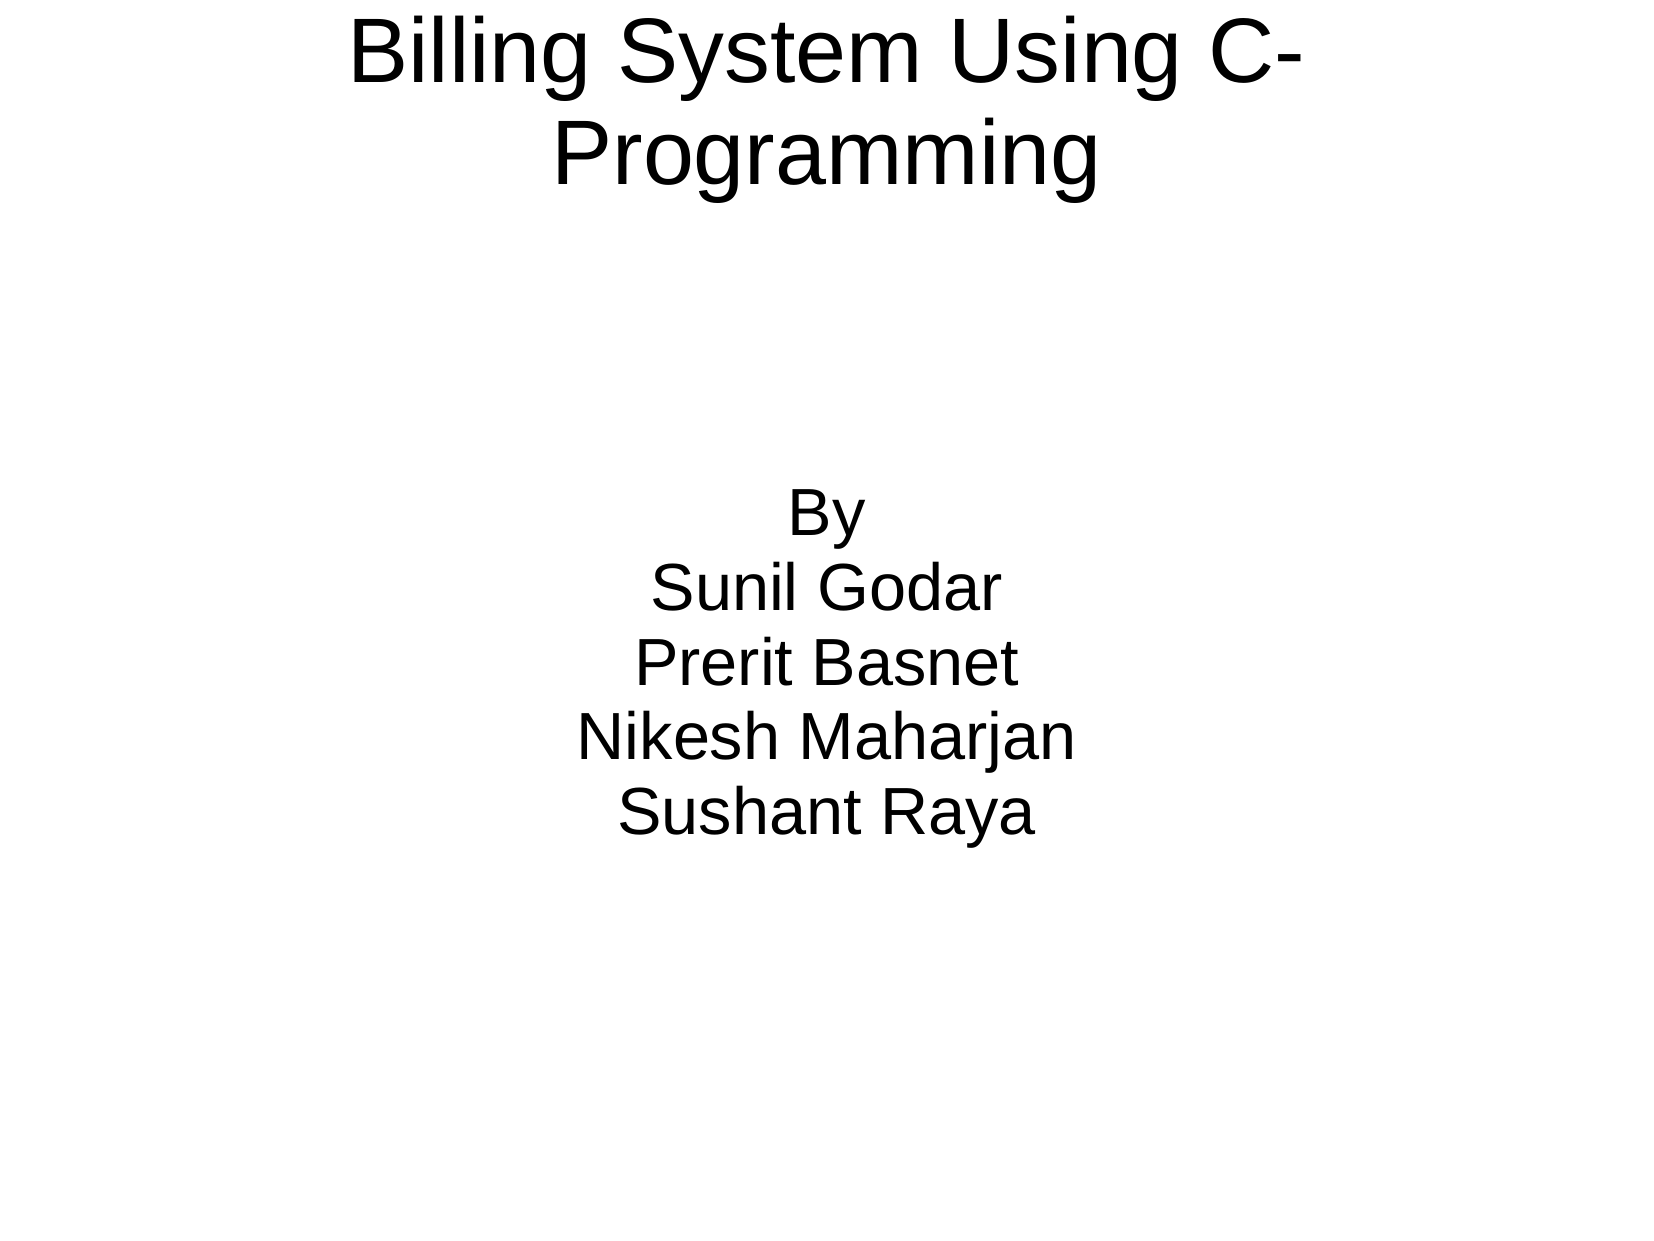

# Billing System Using C-Programming
By
Sunil Godar
Prerit Basnet
Nikesh Maharjan
Sushant Raya